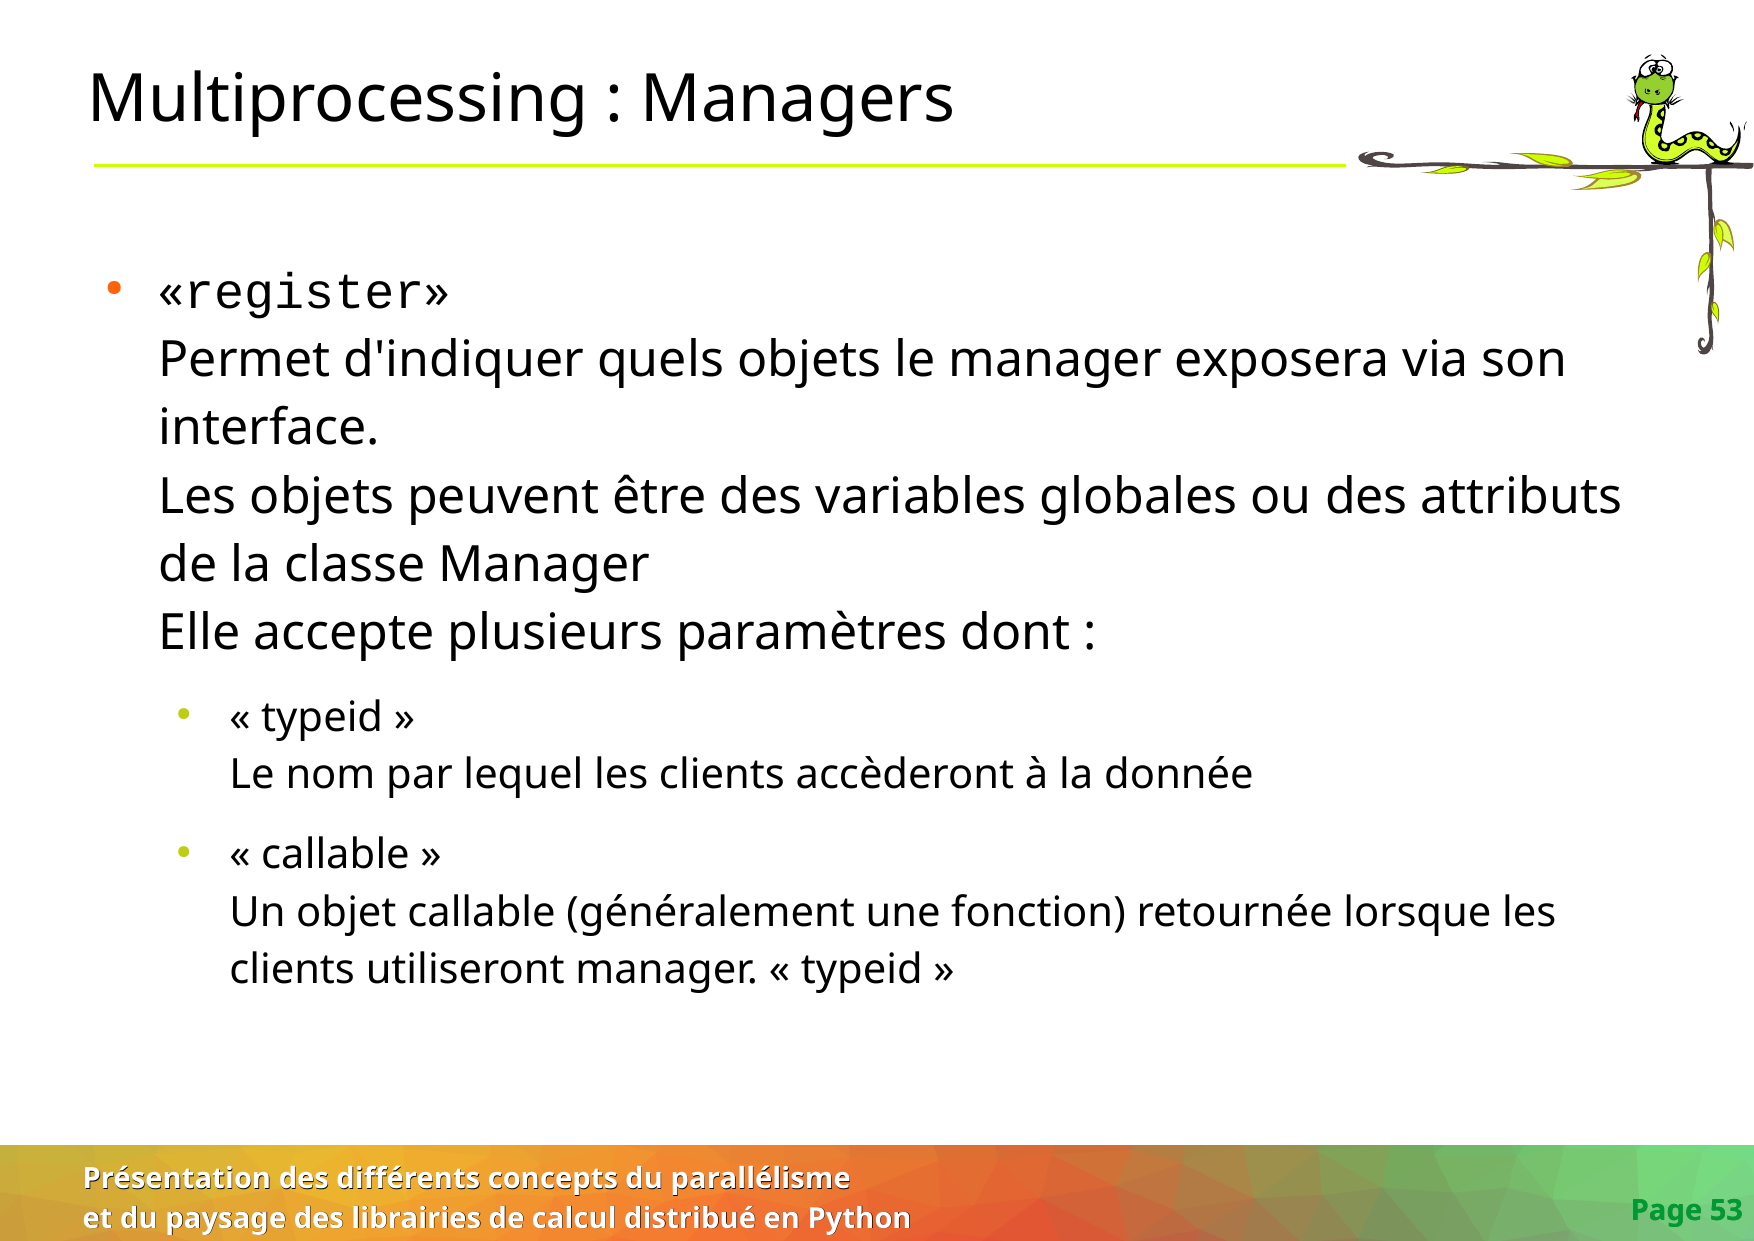

# Multiprocessing : Managers
«register»
Permet d'indiquer quels objets le manager exposera via son interface.
Les objets peuvent être des variables globales ou des attributs de la classe Manager
Elle accepte plusieurs paramètres dont :
« typeid »
Le nom par lequel les clients accèderont à la donnée
« callable »
Un objet callable (généralement une fonction) retournée lorsque les clients utiliseront manager. « typeid »
53